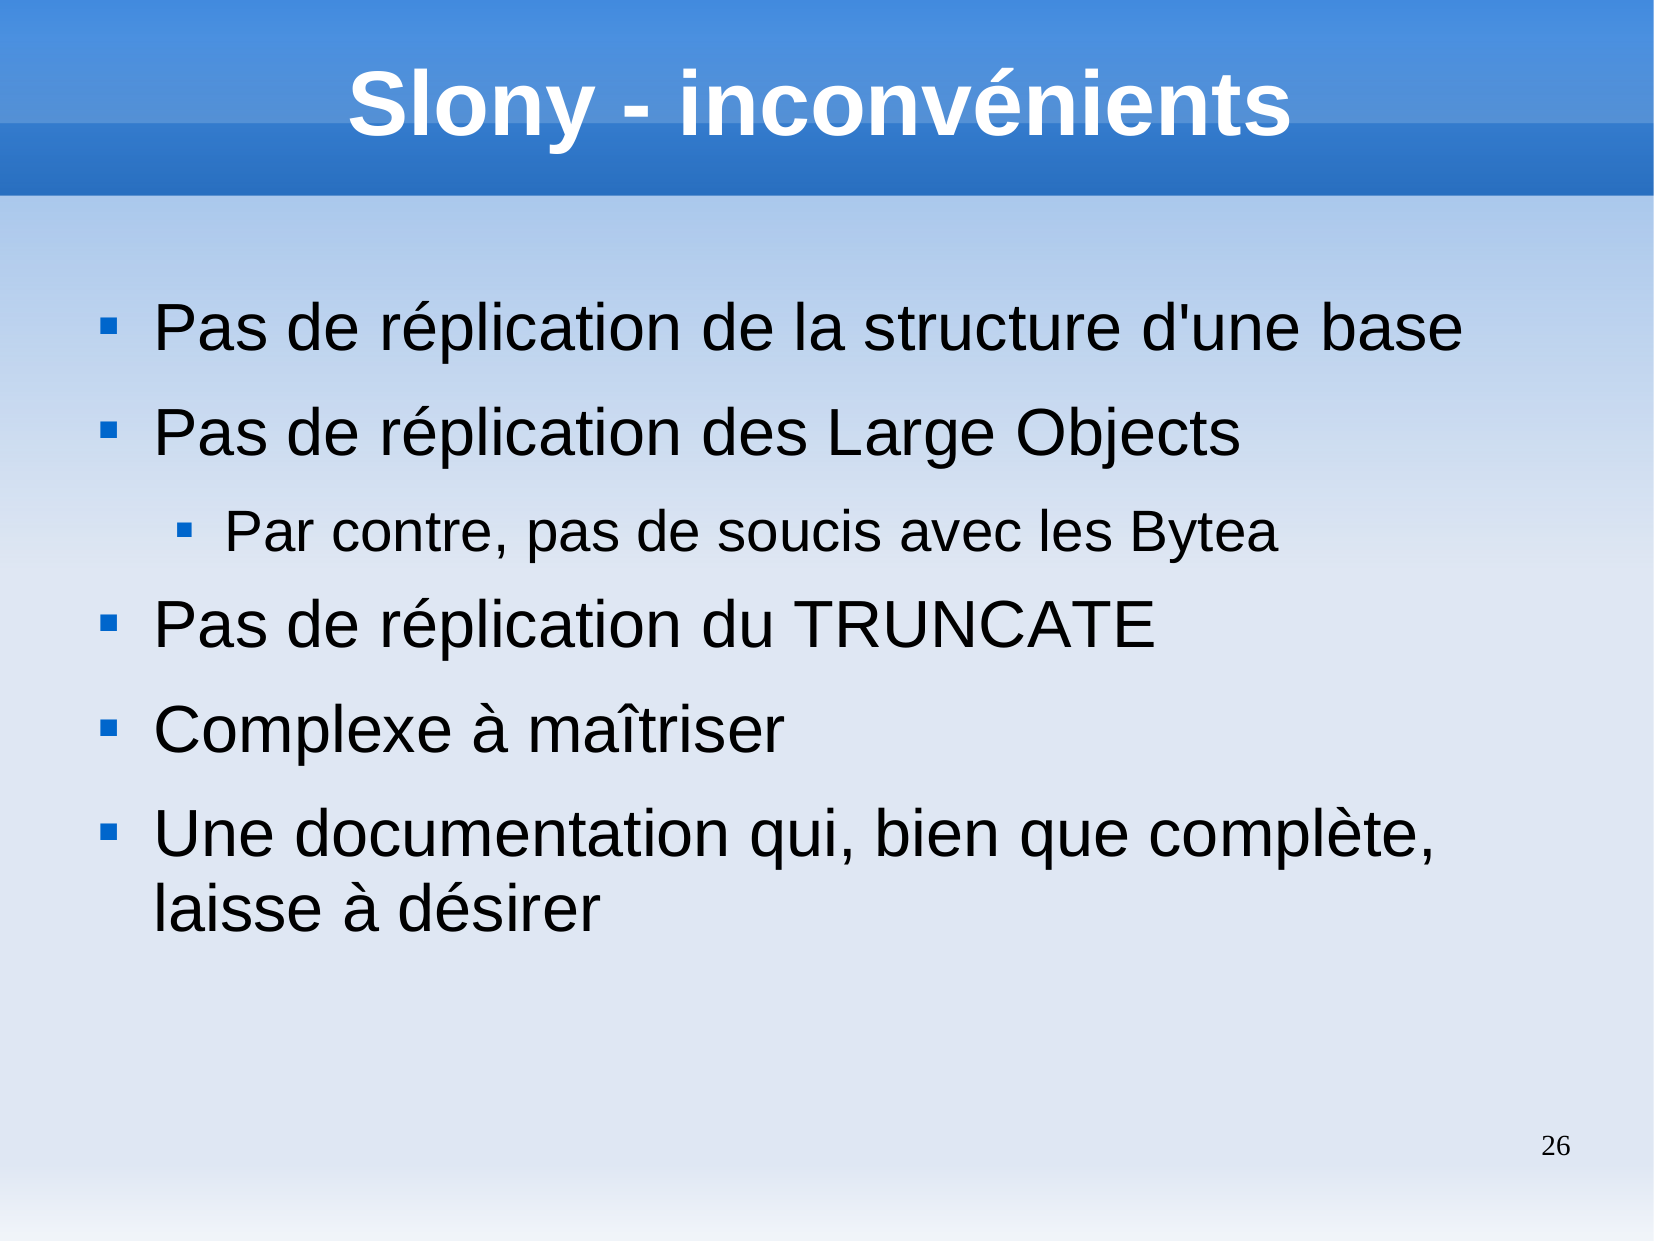

# Slony - inconvénients
Pas de réplication de la structure d'une base
Pas de réplication des Large Objects
Par contre, pas de soucis avec les Bytea
Pas de réplication du TRUNCATE
Complexe à maîtriser
Une documentation qui, bien que complète, laisse à désirer
26